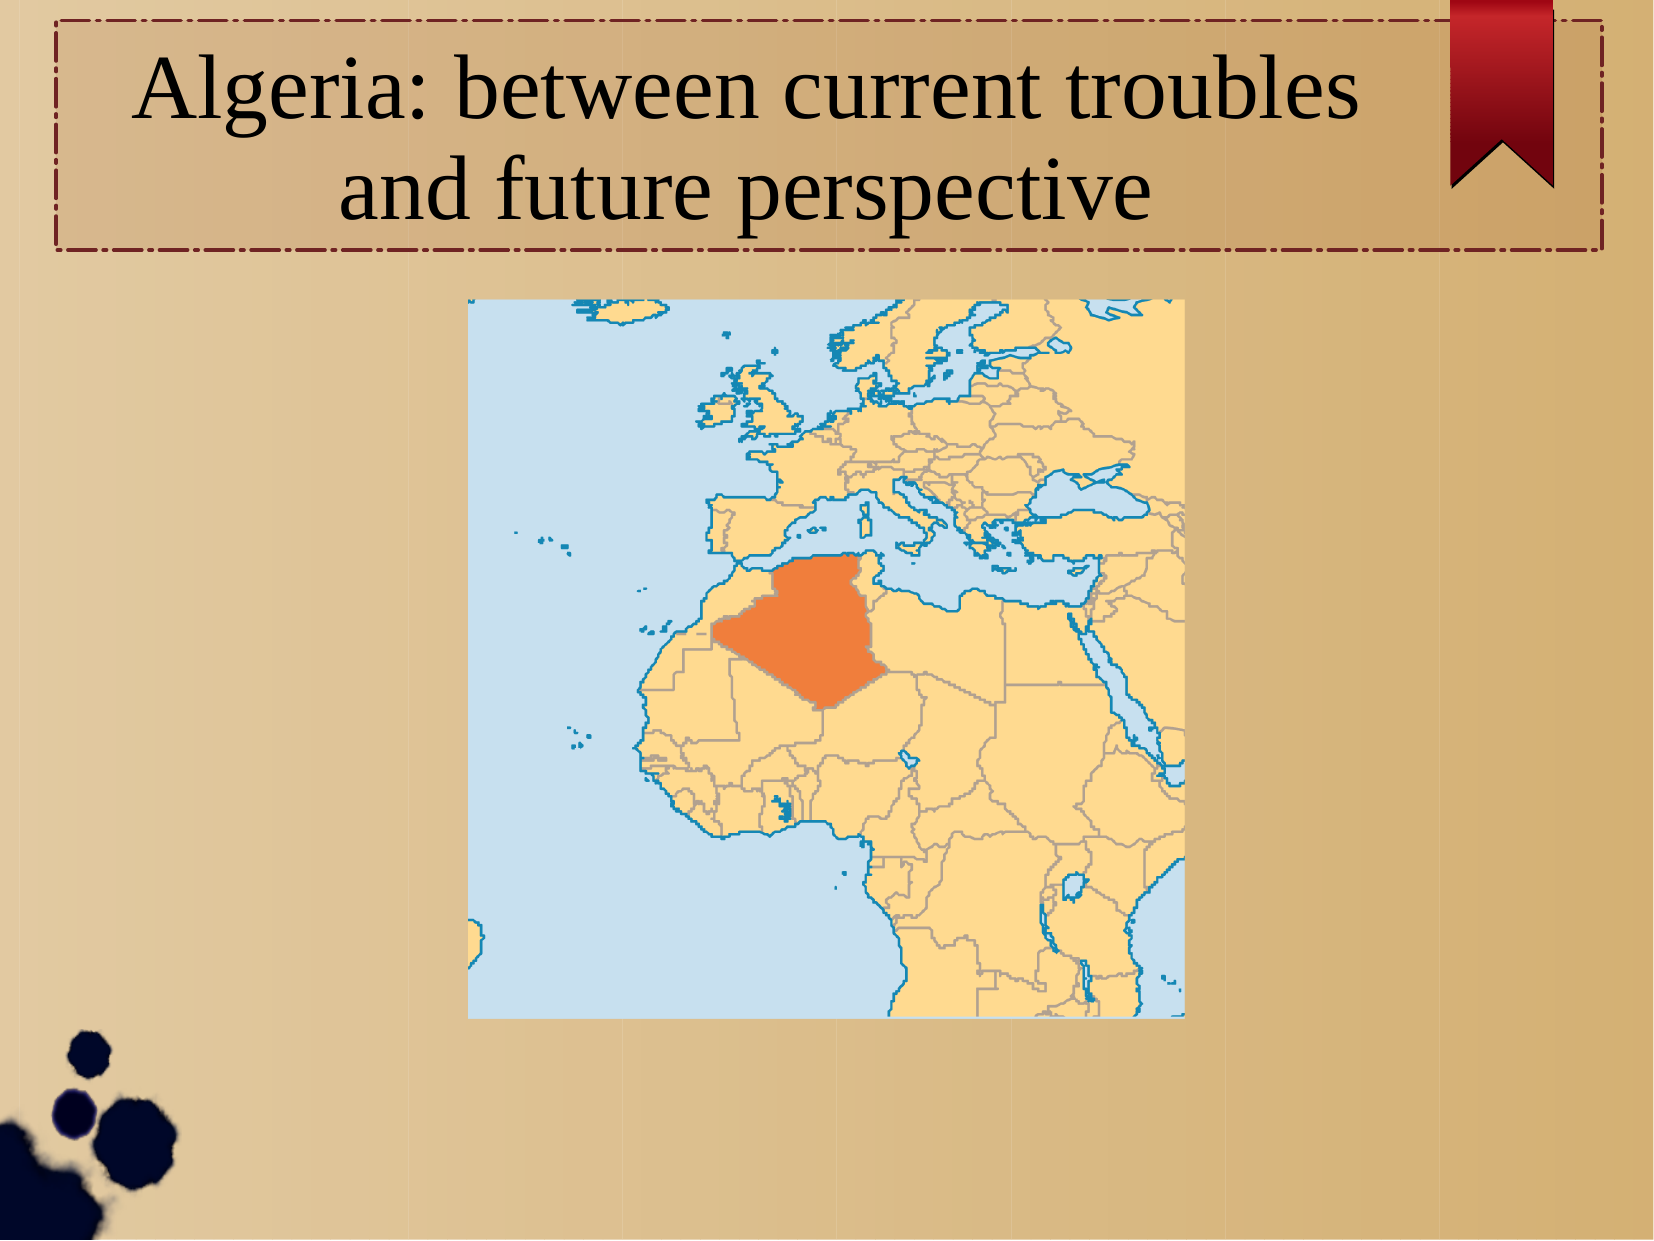

# Algeria: between current troubles and future perspective